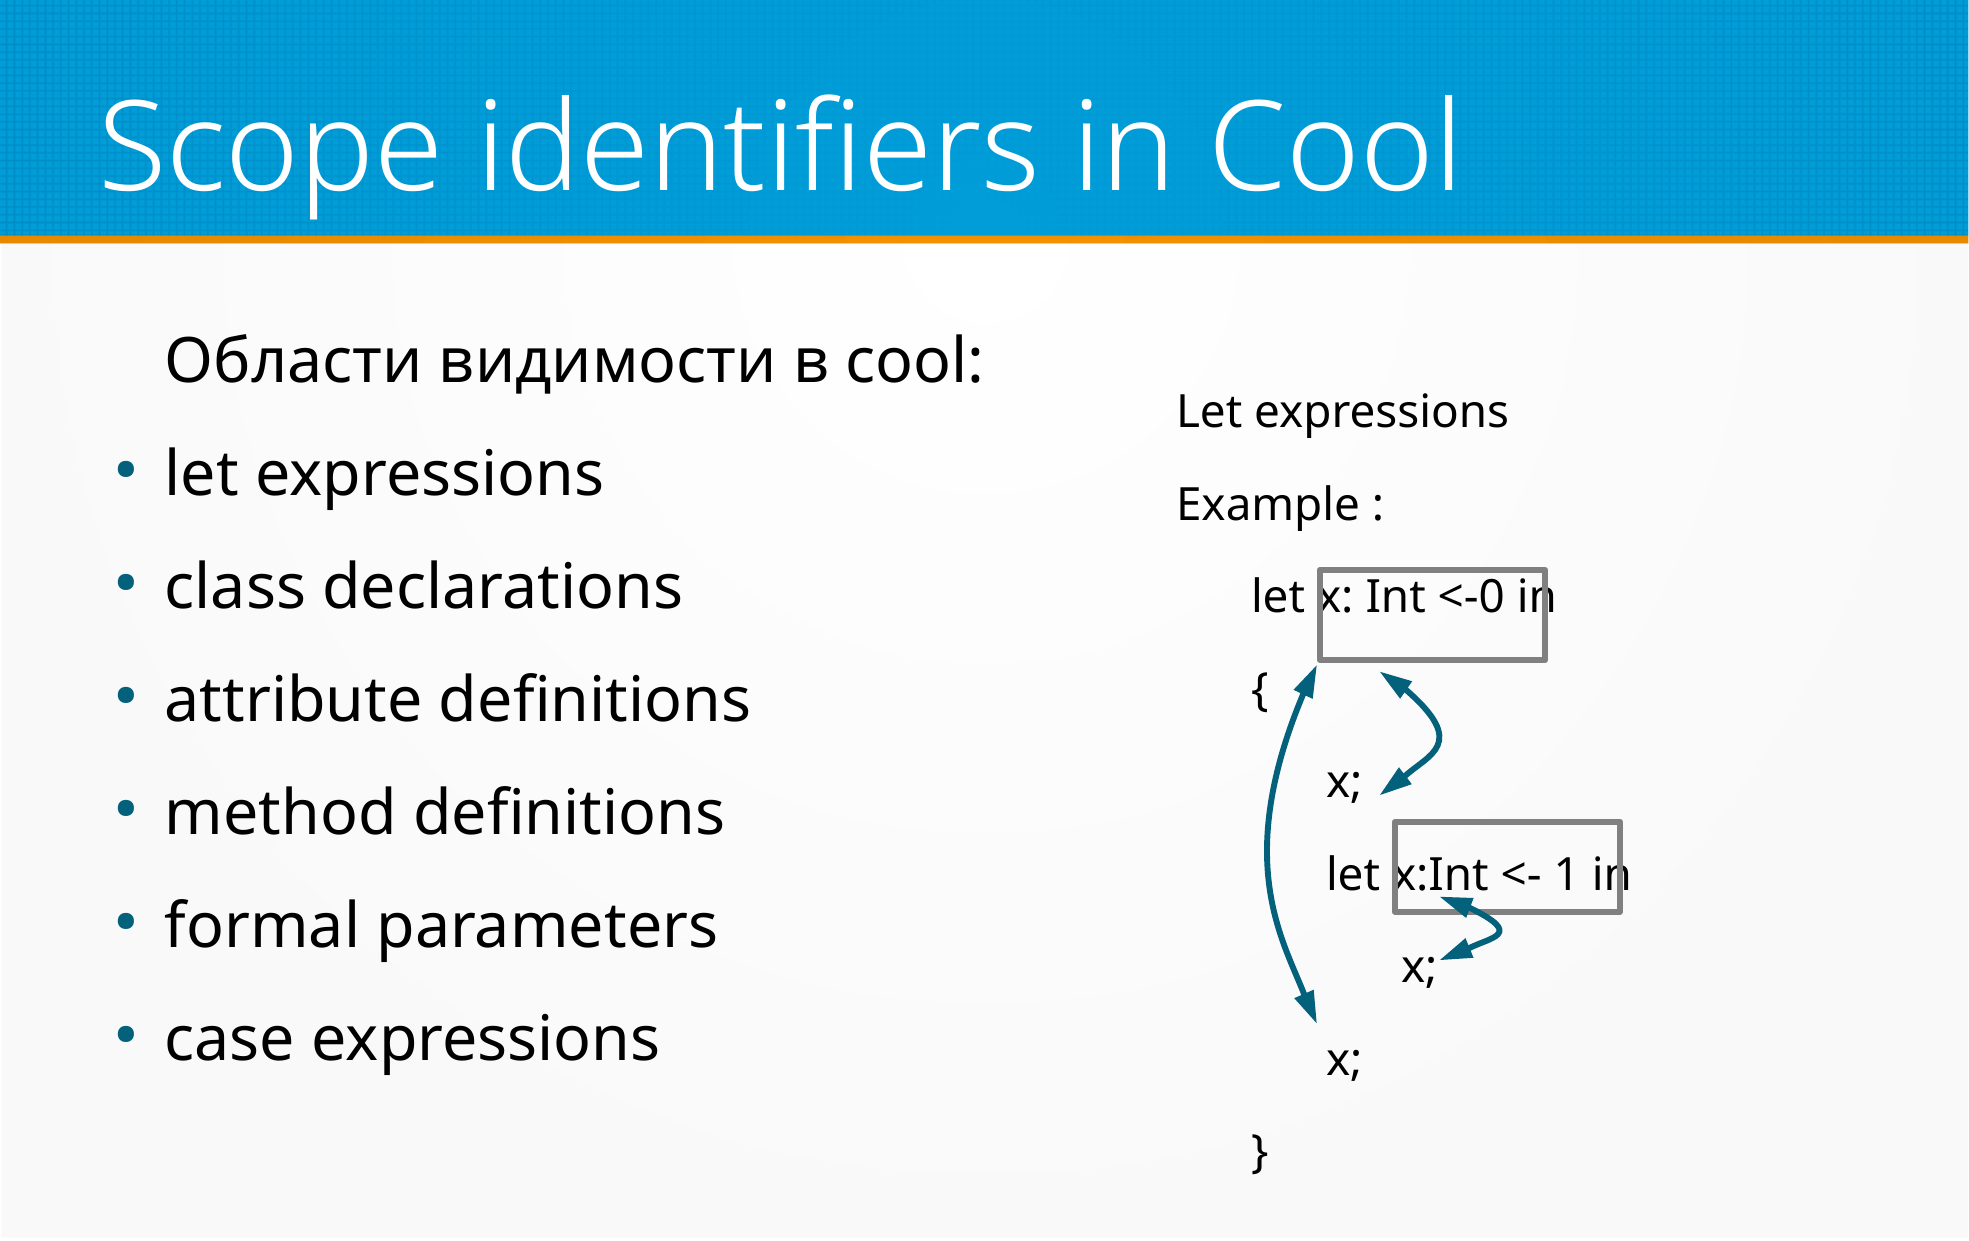

# Scope identifiers in Cool
Области видимости в cool:
let expressions
class declarations
attribute definitions
method definitions
formal parameters
case expressions
Let expressions
Example :
	let x: Int <-0 in
	{
		x;
		let x:Int <- 1 in
			x;
		x;
	}